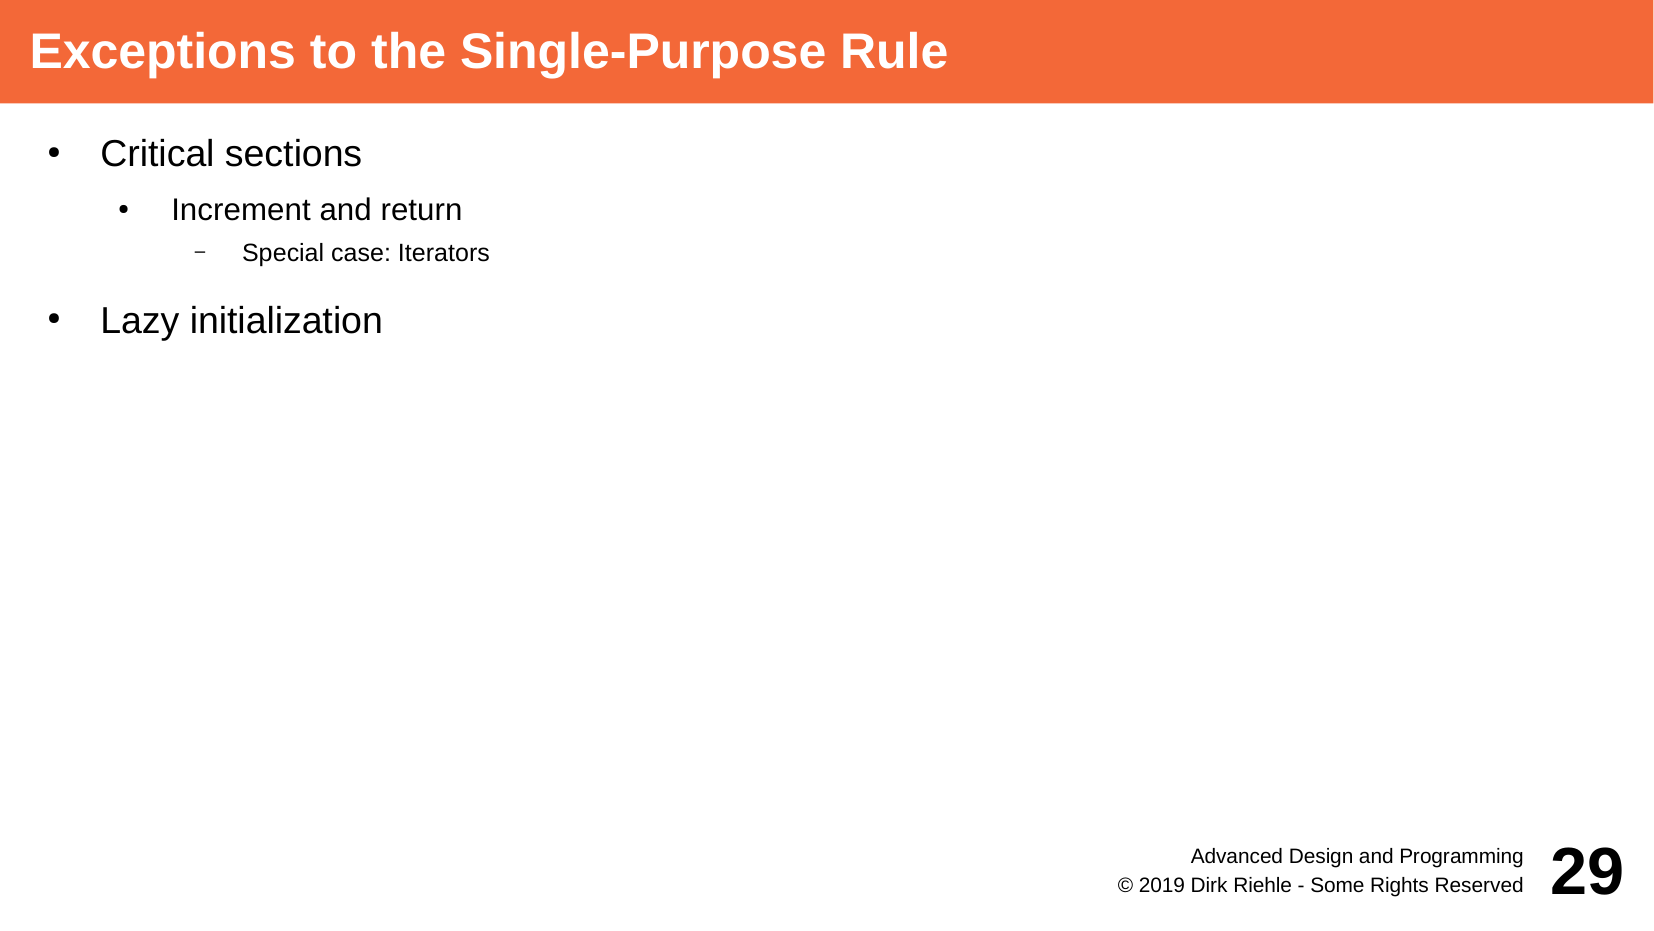

# Exceptions to the Single-Purpose Rule
Critical sections
Increment and return
Special case: Iterators
Lazy initialization
Advanced Design and Programming
29
© 2019 Dirk Riehle - Some Rights Reserved